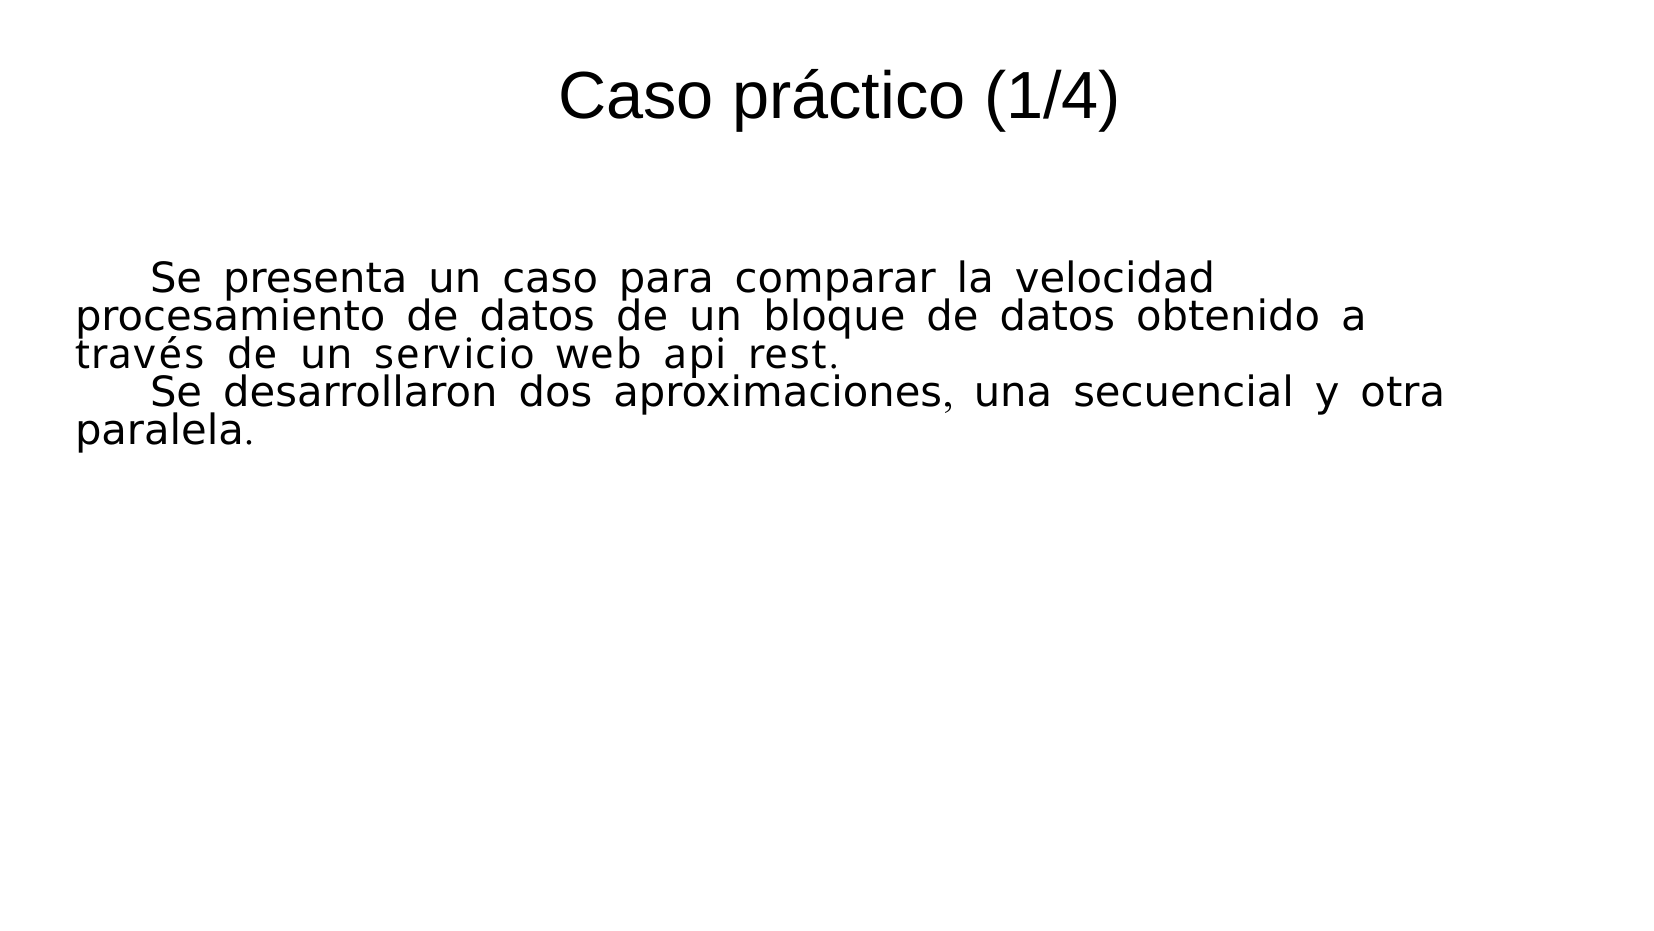

# Caso práctico (1/4)
	Se presenta un caso para comparar la velocidad procesamiento de datos de un bloque de datos obtenido a través de un servicio web api rest.
	Se desarrollaron dos aproximaciones, una secuencial y otra paralela.